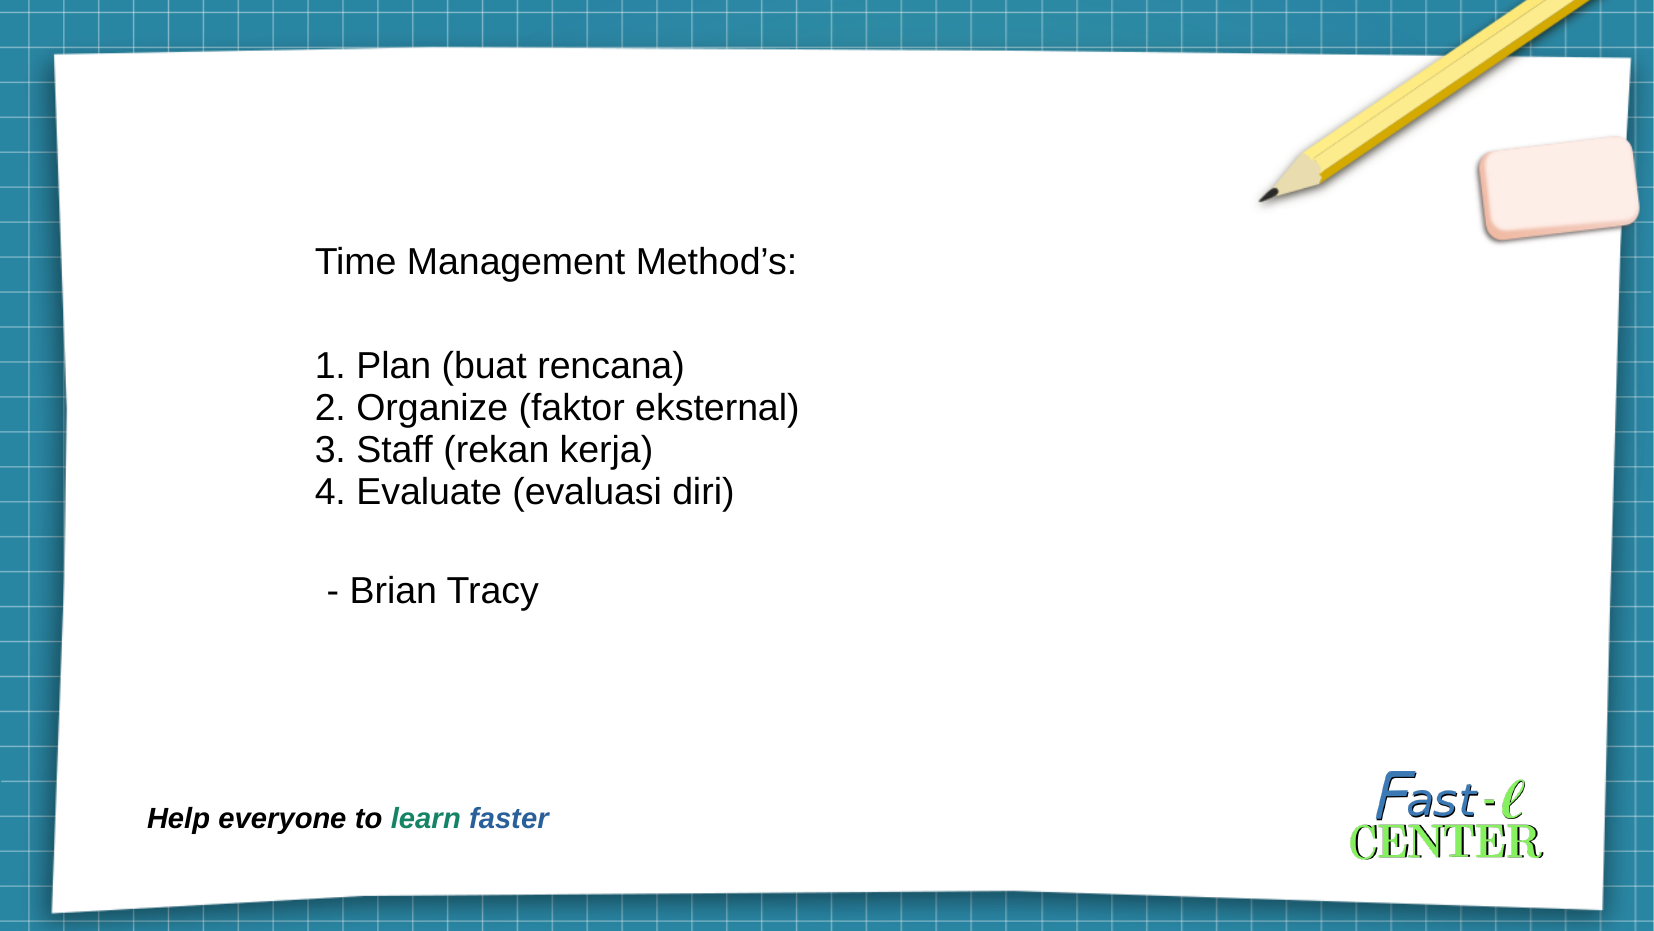

Time Management Method’s:
1. Plan (buat rencana)
2. Organize (faktor eksternal)
3. Staff (rekan kerja)
4. Evaluate (evaluasi diri)
- Brian Tracy
Help everyone to learn faster